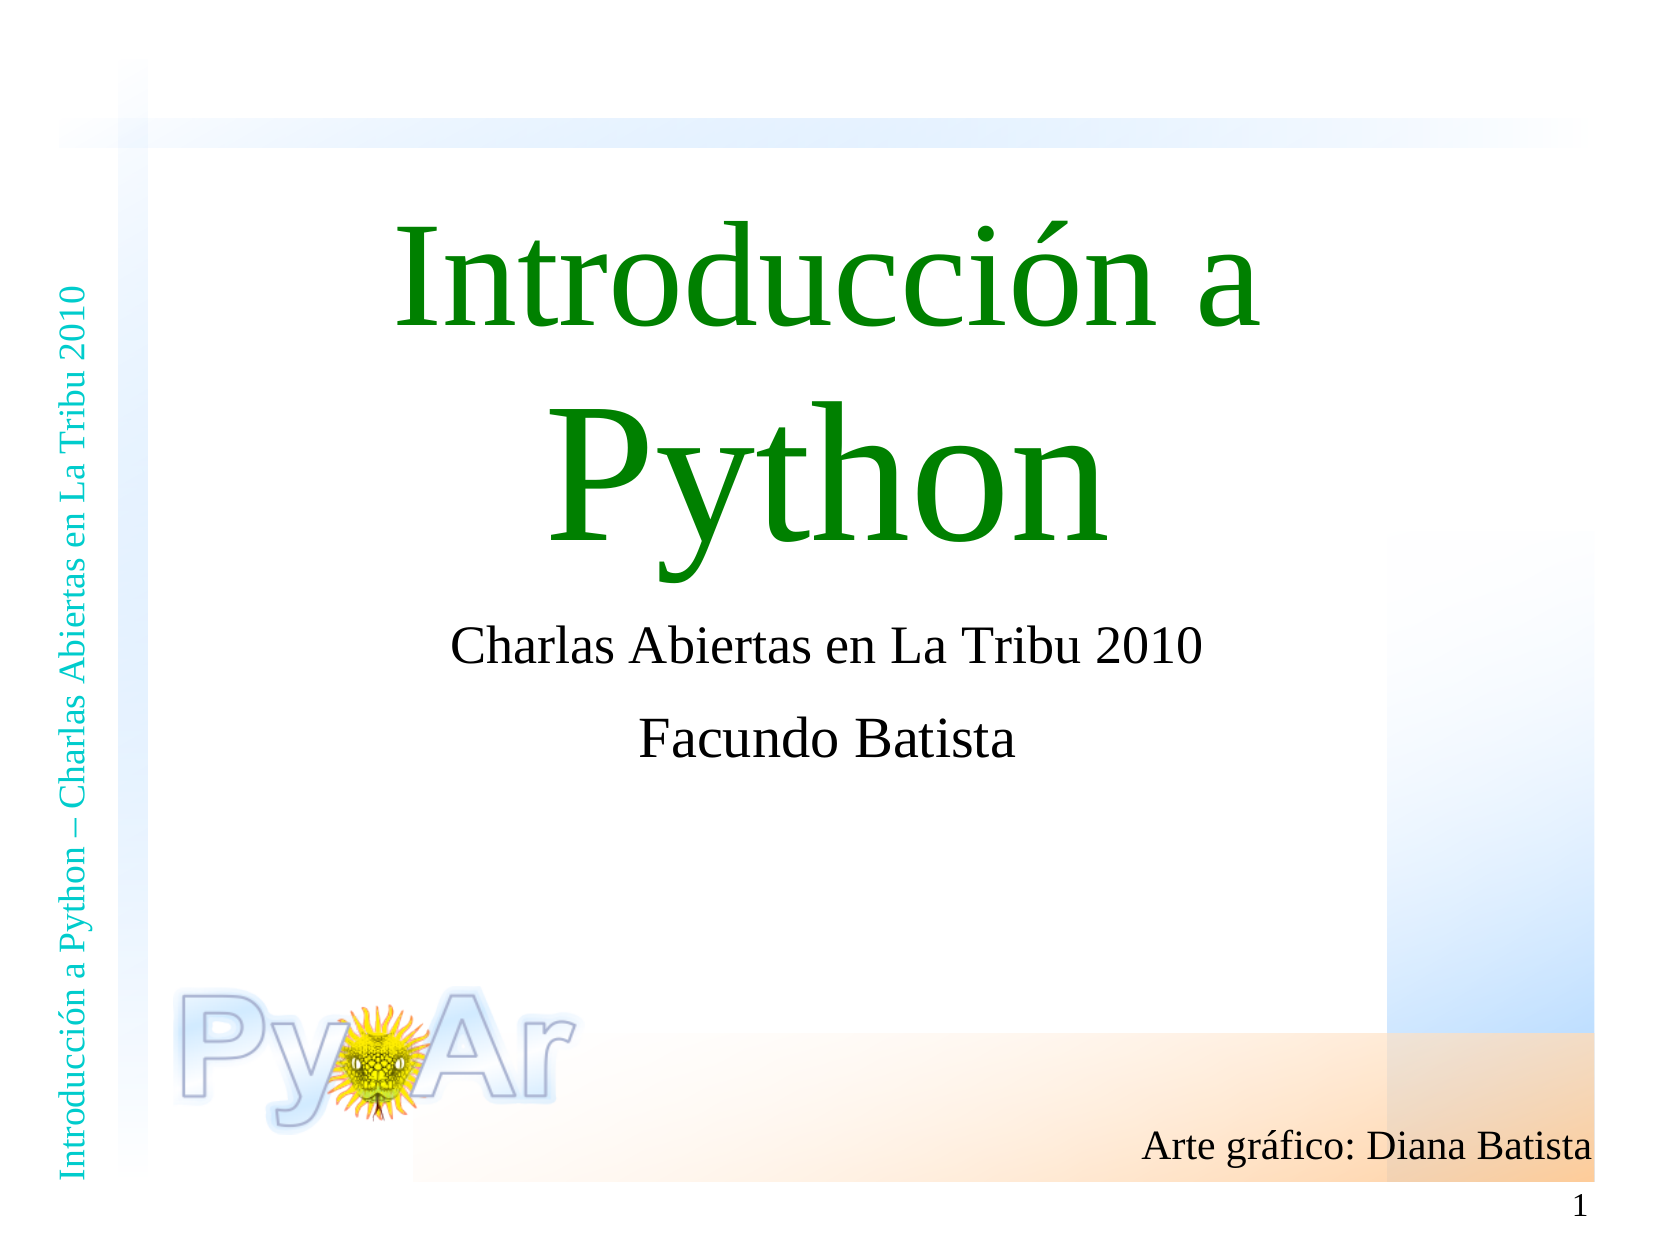

Introducción a Python
Charlas Abiertas en La Tribu 2010
Facundo Batista
Arte gráfico: Diana Batista